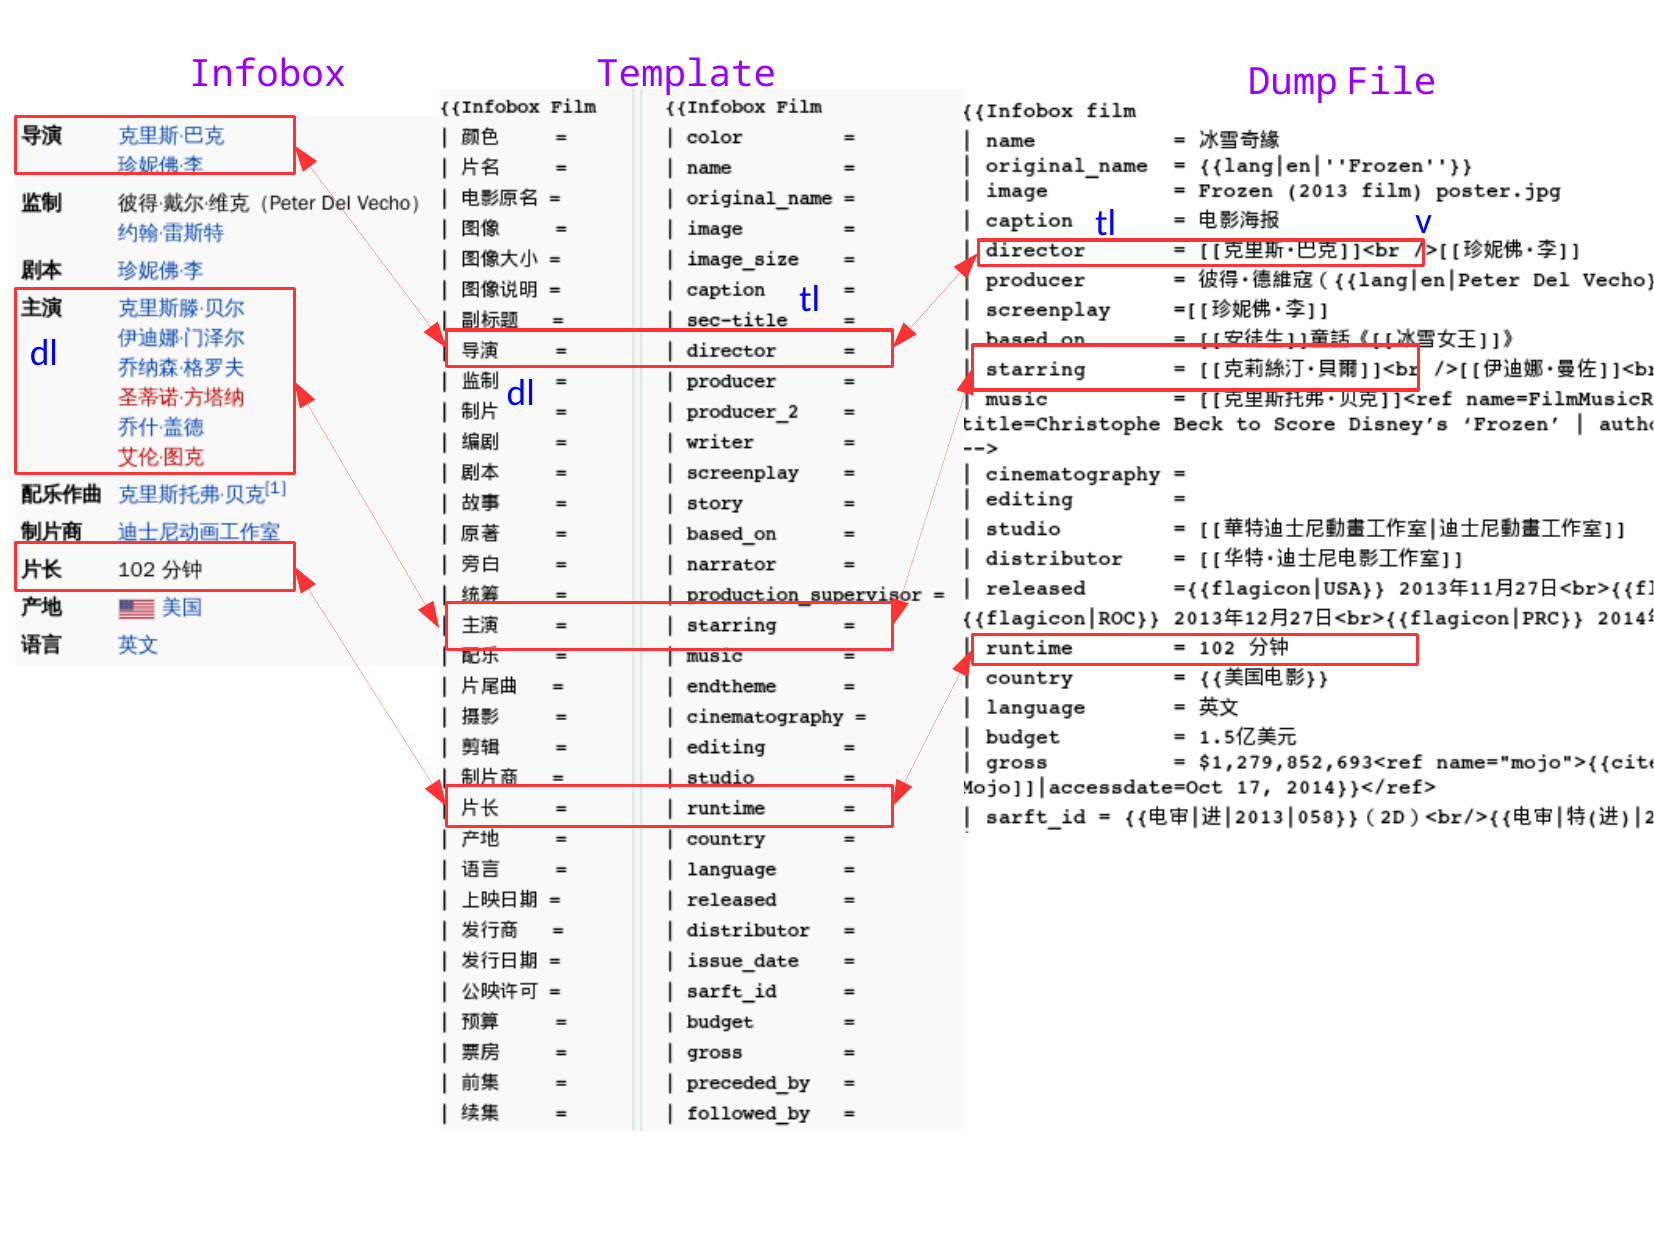

Infobox
Template
Dump File
v
tl
tl
dl
dl